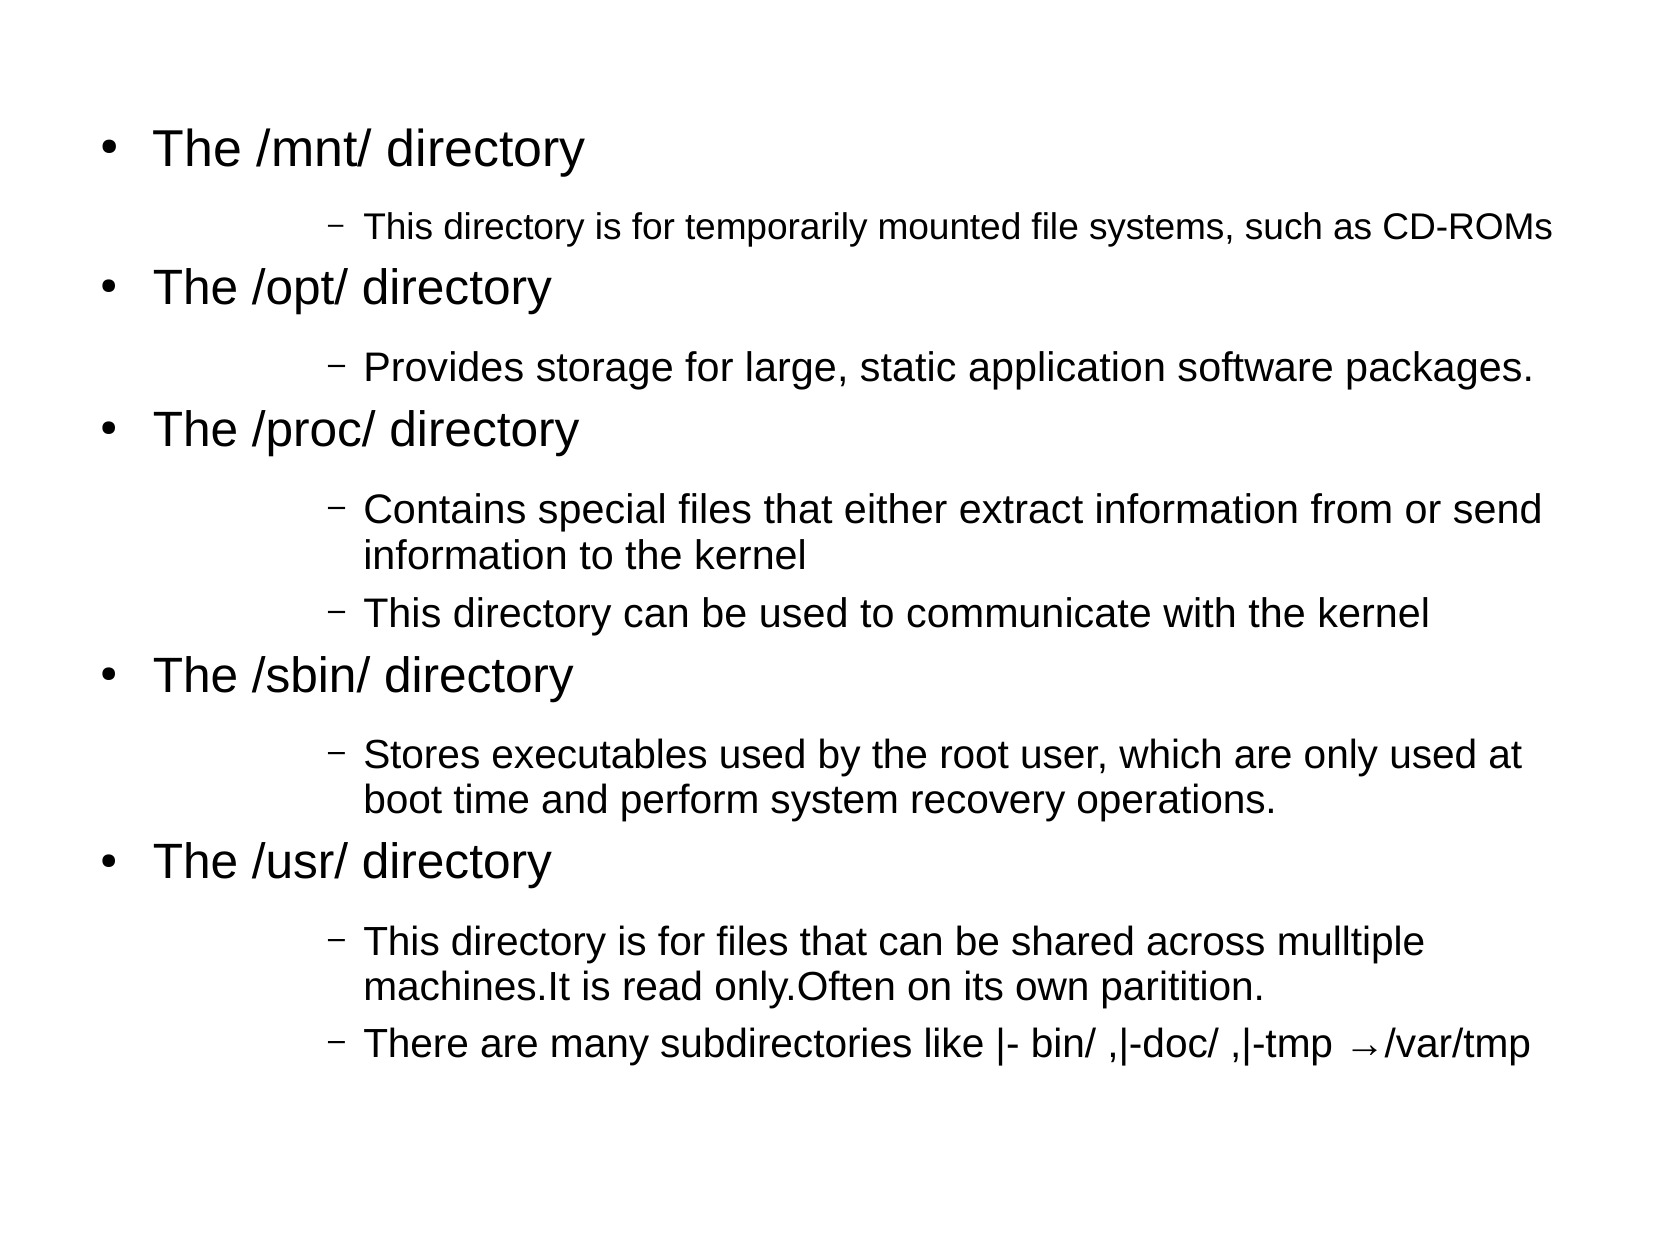

# The /mnt/ directory
This directory is for temporarily mounted file systems, such as CD-ROMs
The /opt/ directory
Provides storage for large, static application software packages.
The /proc/ directory
Contains special files that either extract information from or send information to the kernel
This directory can be used to communicate with the kernel
The /sbin/ directory
Stores executables used by the root user, which are only used at boot time and perform system recovery operations.
The /usr/ directory
This directory is for files that can be shared across mulltiple machines.It is read only.Often on its own paritition.
There are many subdirectories like |- bin/ ,|-doc/ ,|-tmp →/var/tmp